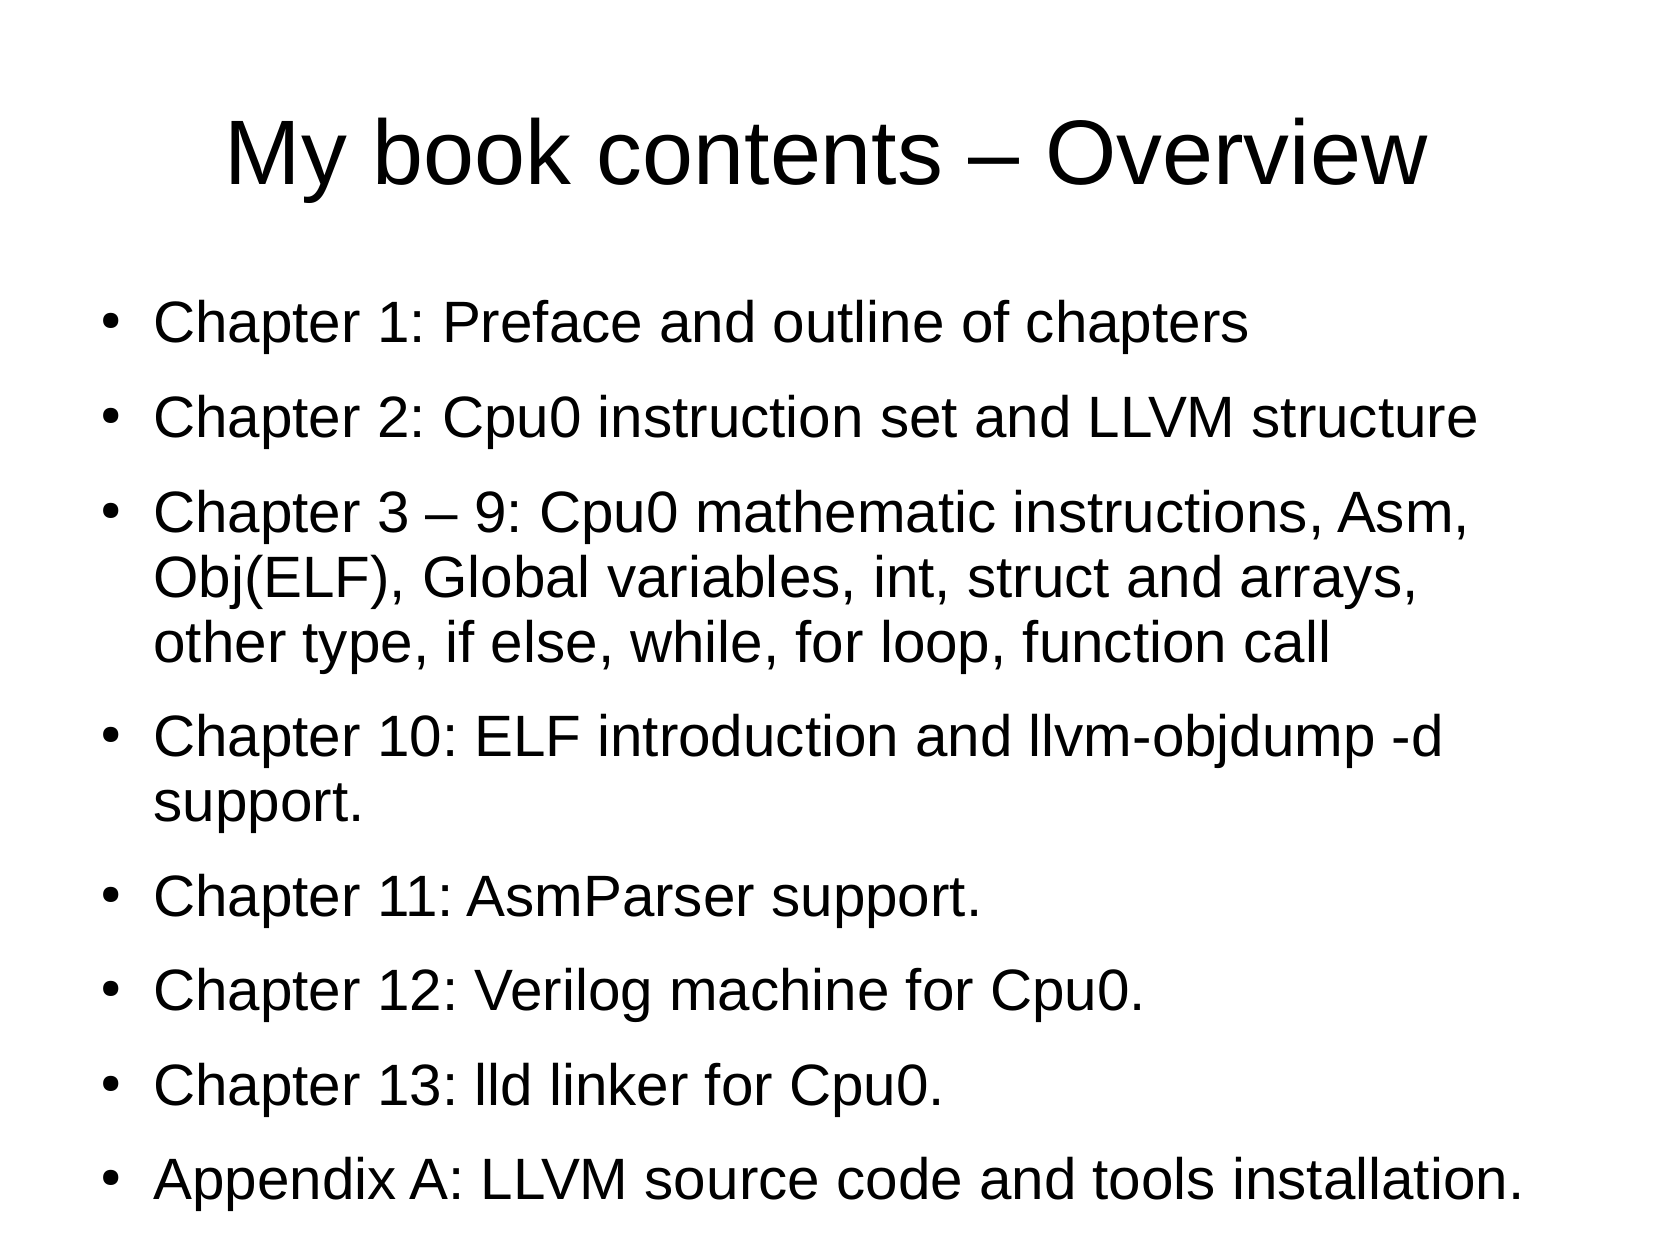

# My book contents – Overview
Chapter 1: Preface and outline of chapters
Chapter 2: Cpu0 instruction set and LLVM structure
Chapter 3 – 9: Cpu0 mathematic instructions, Asm, Obj(ELF), Global variables, int, struct and arrays, other type, if else, while, for loop, function call
Chapter 10: ELF introduction and llvm-objdump -d support.
Chapter 11: AsmParser support.
Chapter 12: Verilog machine for Cpu0.
Chapter 13: lld linker for Cpu0.
Appendix A: LLVM source code and tools installation.